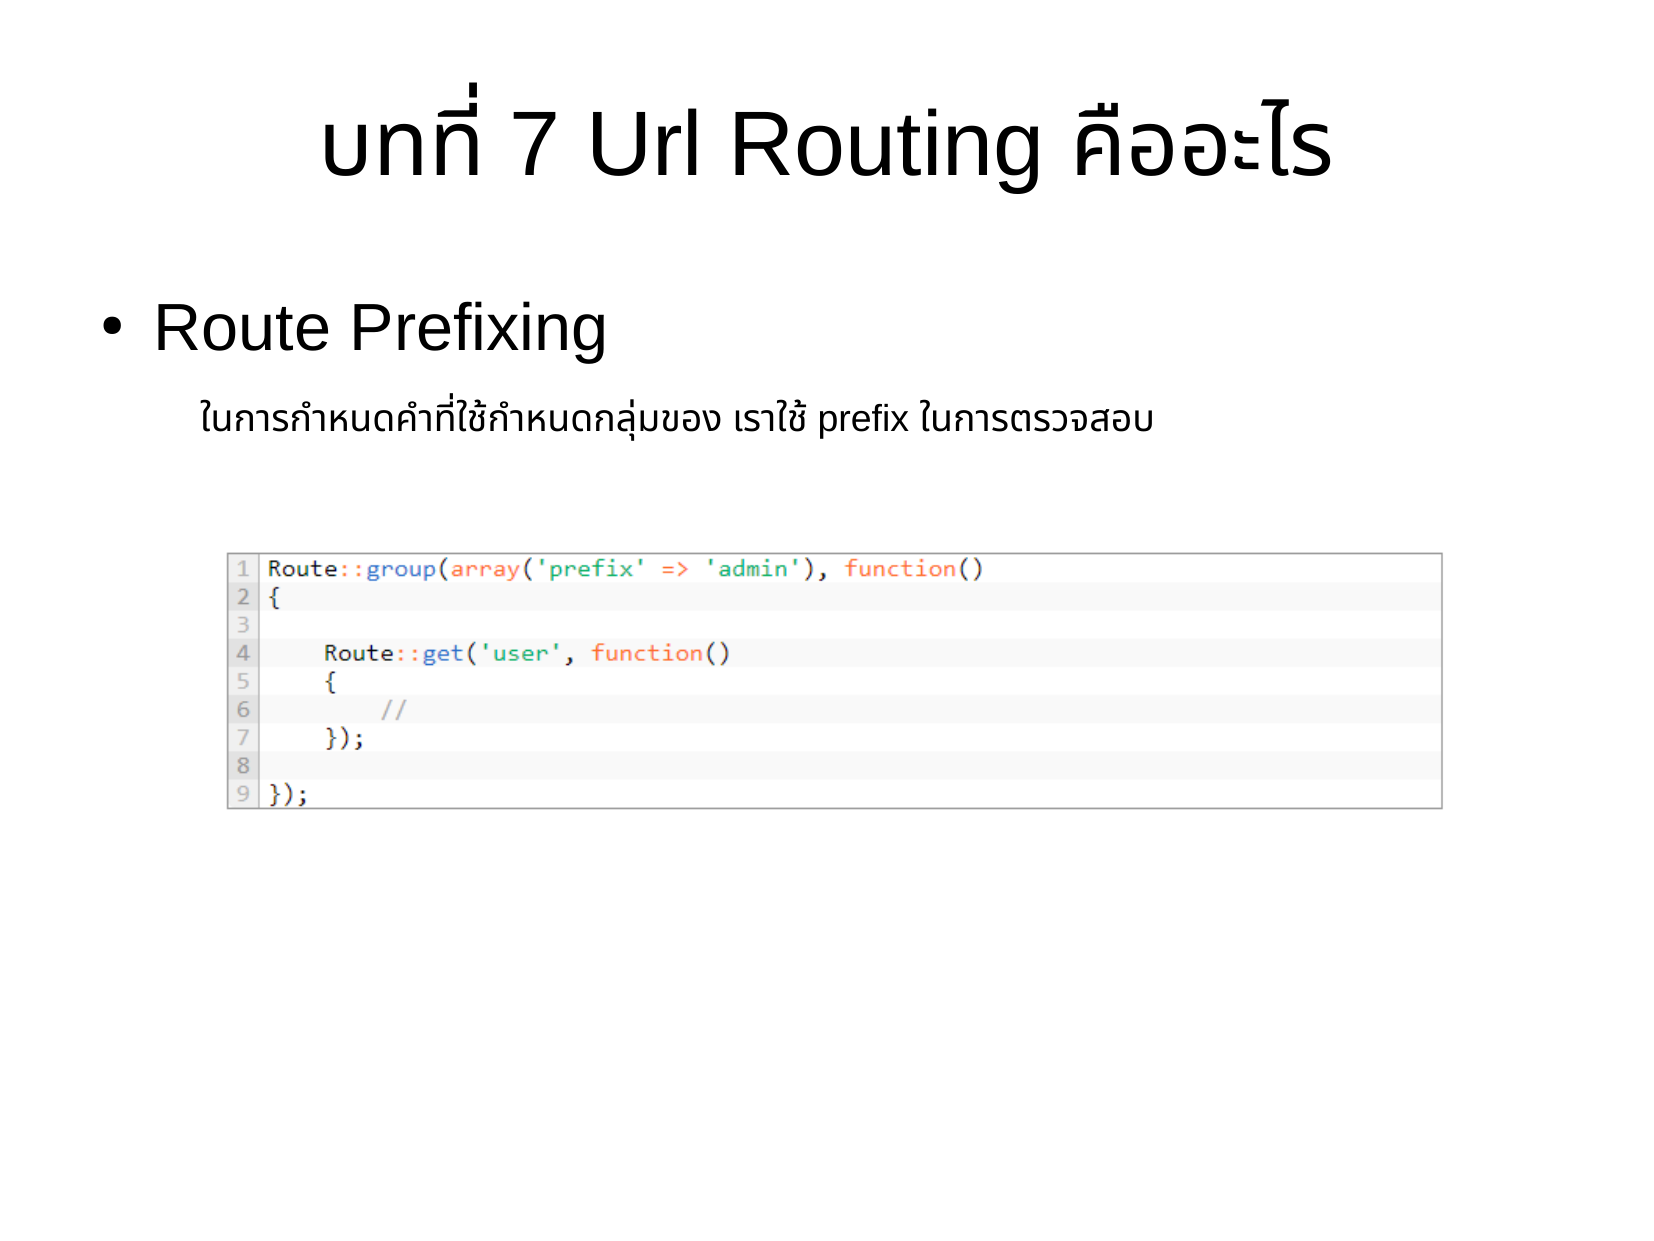

# บทที่ 7 Url Routing คืออะไร
Route Prefixing
ในการกำหนดคำที่ใช้กำหนดกลุ่มของ เราใช้ prefix ในการตรวจสอบ